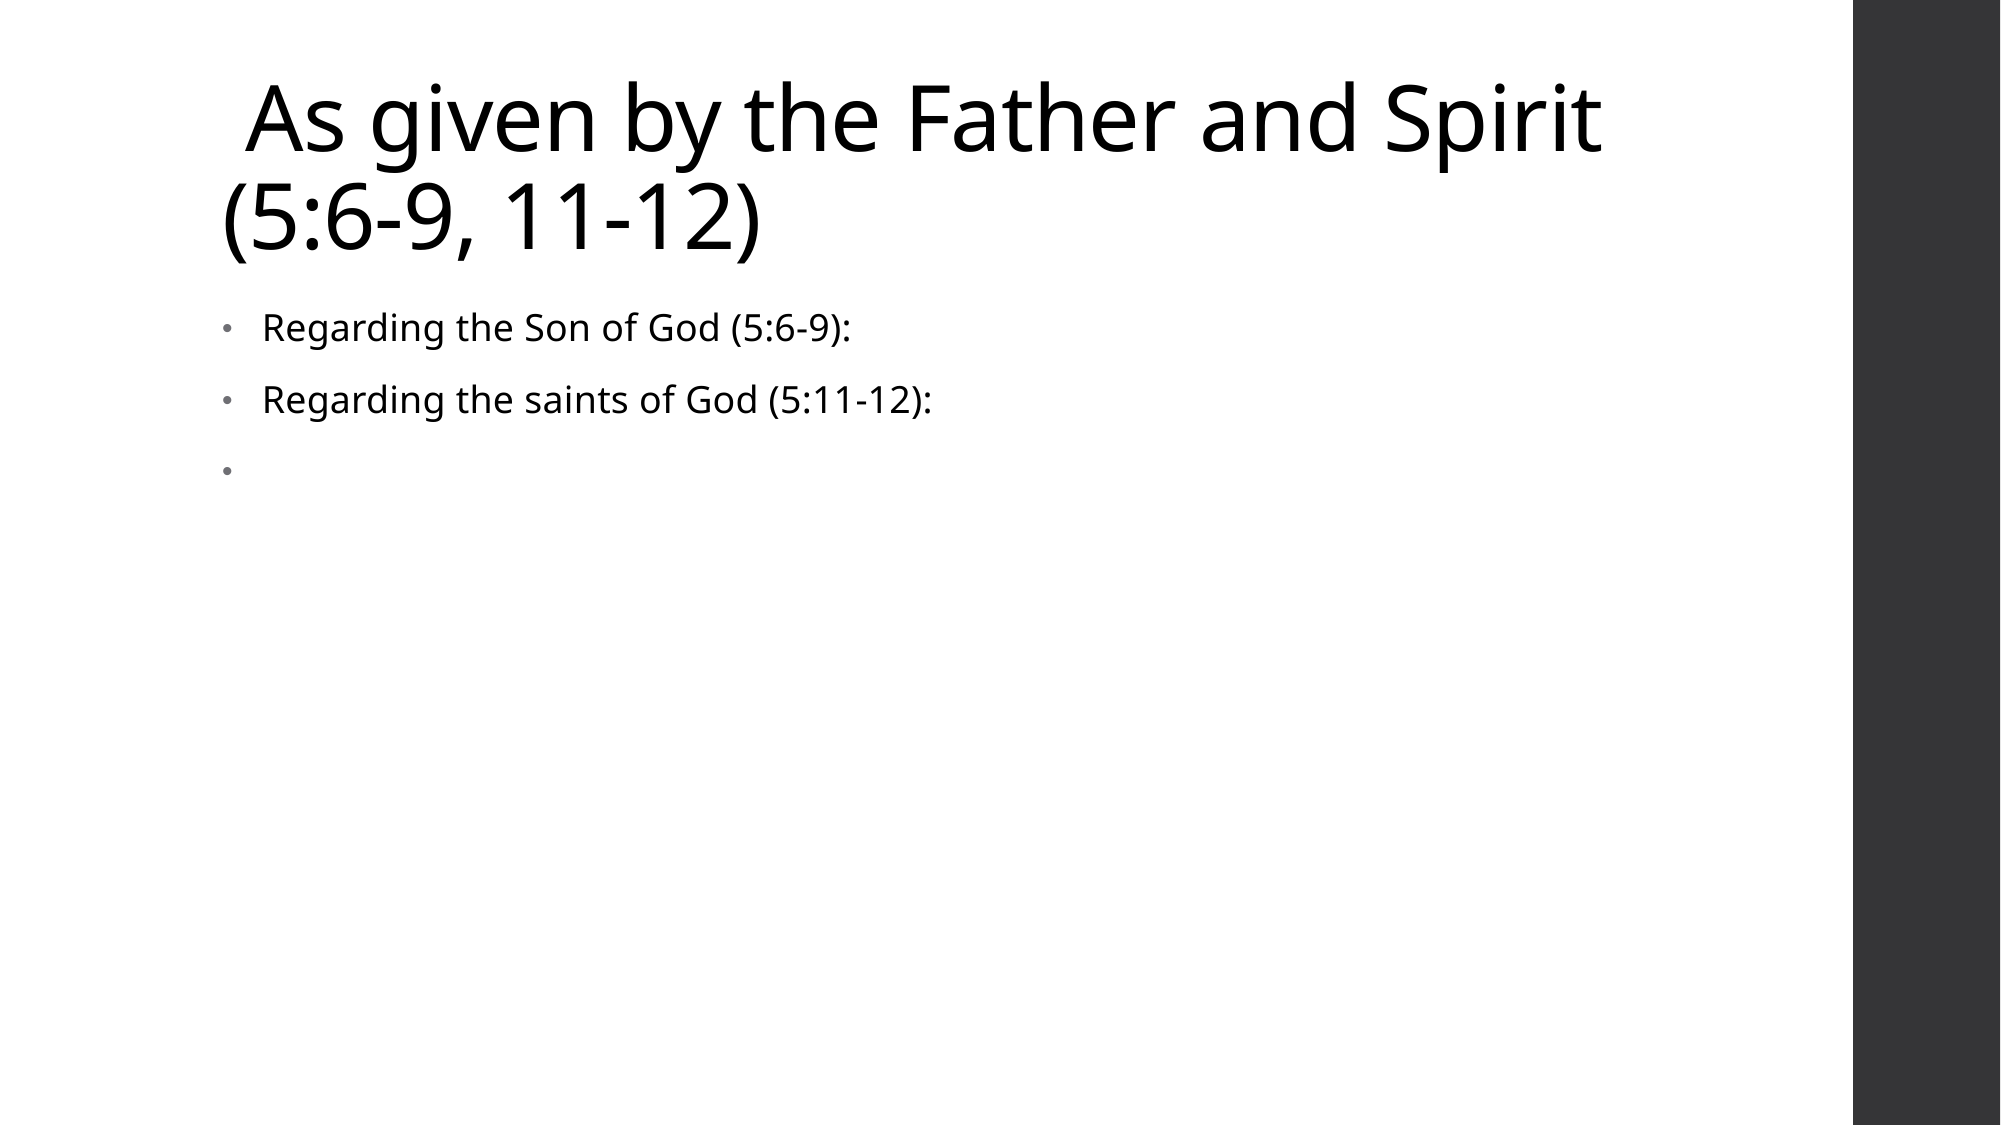

# As given by the Father and Spirit (5:6-9, 11-12)
 Regarding the Son of God (5:6-9):
 Regarding the saints of God (5:11-12):